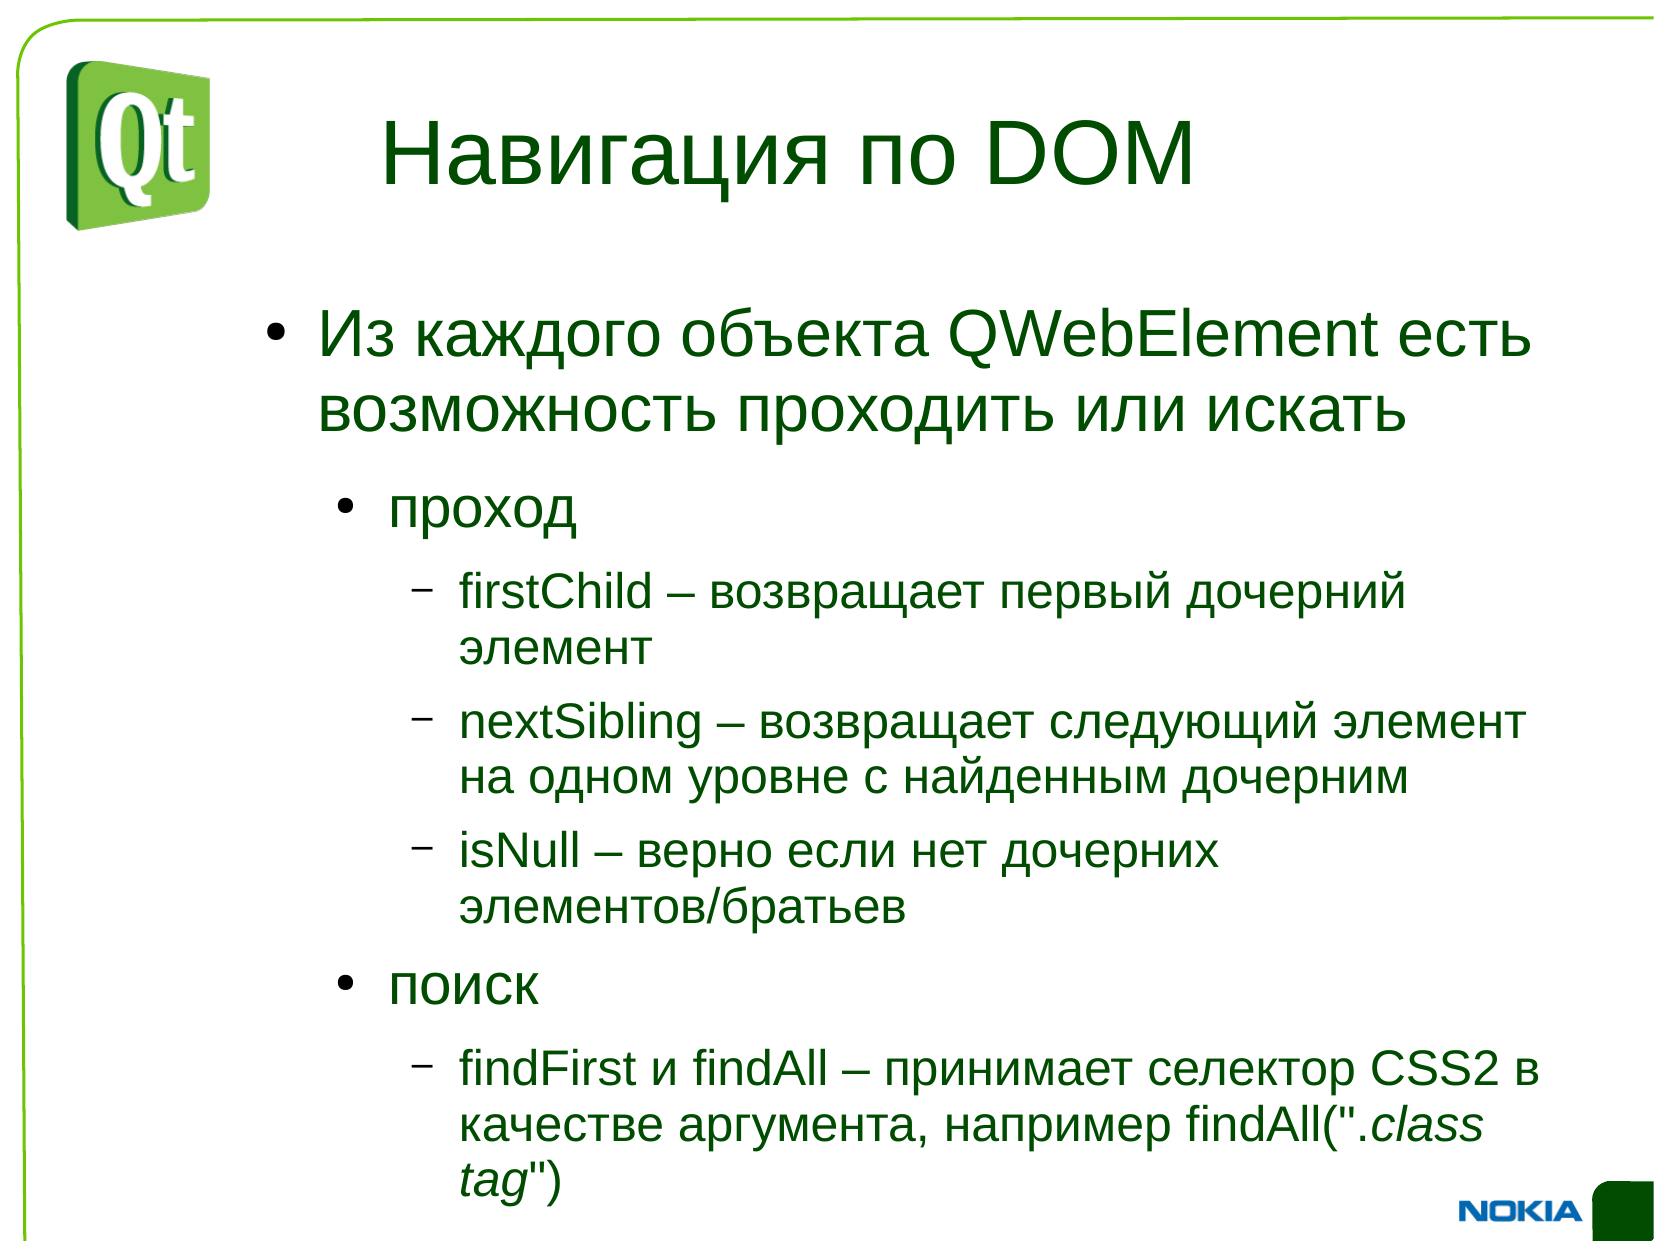

# Навигация по DOM
Из каждого объекта QWebElement есть возможность проходить или искать
проход
firstChild – возвращает первый дочерний элемент
nextSibling – возвращает следующий элемент на одном уровне с найденным дочерним
isNull – верно если нет дочерних элементов/братьев
поиск
findFirst и findAll – принимает селектор CSS2 в качестве аргумента, например findAll(".class tag")